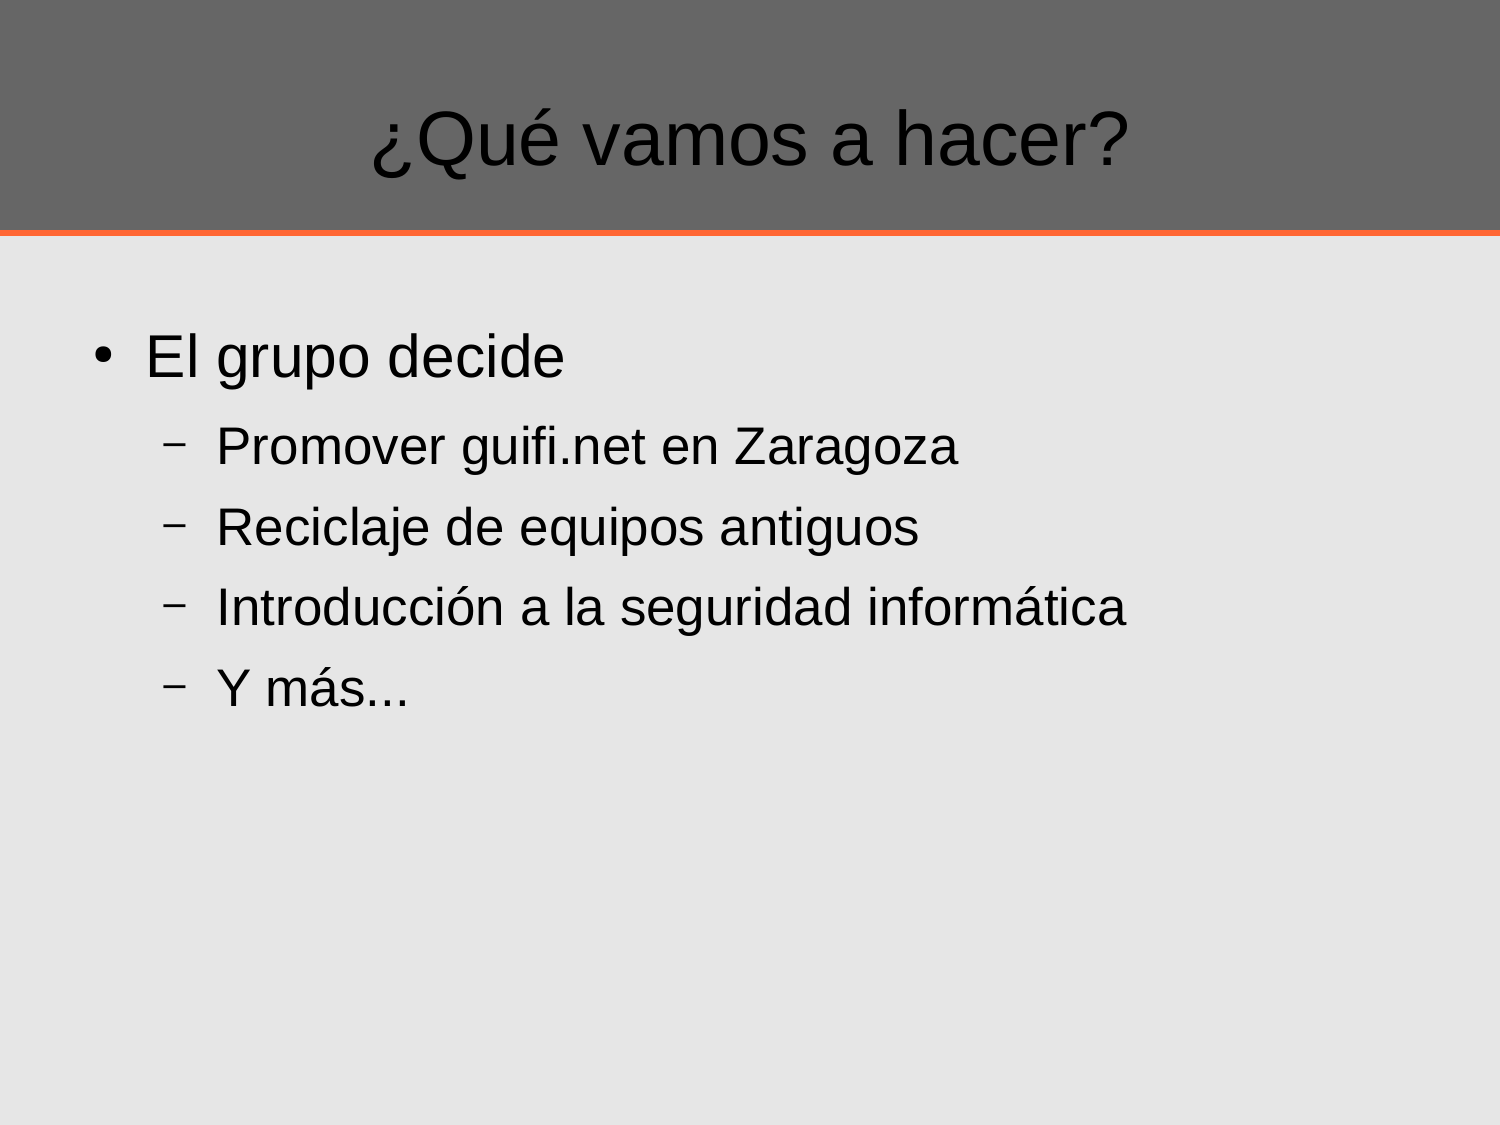

# ¿Qué vamos a hacer?
El grupo decide
Promover guifi.net en Zaragoza
Reciclaje de equipos antiguos
Introducción a la seguridad informática
Y más...